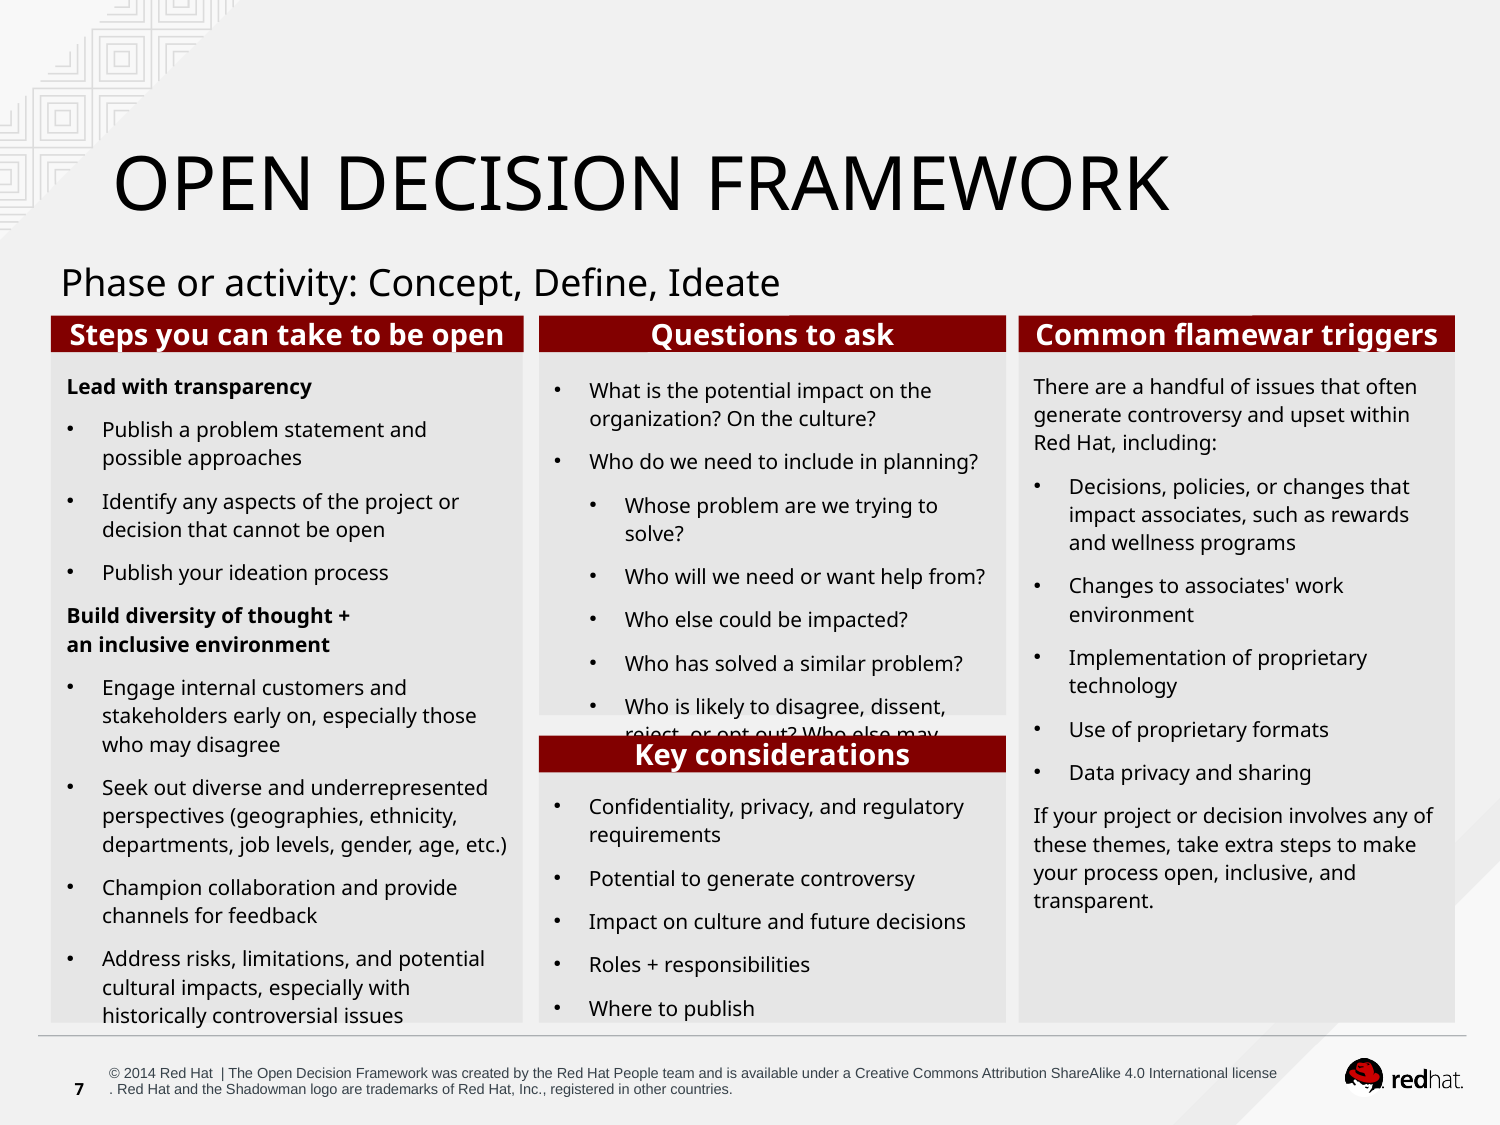

# OPEN DECISION FRAMEWORK
Phase or activity: Concept, Define, Ideate
Questions to ask
Common flamewar triggers
Steps you can take to be open
PHASE: IDEATION
Lead with transparency
Publish a problem statement and possible approaches
Identify any aspects of the project or decision that cannot be open
Publish your ideation process
Build diversity of thought +
an inclusive environment
Engage internal customers and stakeholders early on, especially those who may disagree
Seek out diverse and underrepresented perspectives (geographies, ethnicity, departments, job levels, gender, age, etc.)
Champion collaboration and provide channels for feedback
Address risks, limitations, and potential cultural impacts, especially with historically controversial issues
There are a handful of issues that often generate controversy and upset within Red Hat, including:
Decisions, policies, or changes that impact associates, such as rewards and wellness programs
Changes to associates' work environment
Implementation of proprietary technology
Use of proprietary formats
Data privacy and sharing
If your project or decision involves any of these themes, take extra steps to make your process open, inclusive, and transparent.
What is the potential impact on the organization? On the culture?
Who do we need to include in planning?
Whose problem are we trying to solve?
Who will we need or want help from?
Who else could be impacted?
Who has solved a similar problem?
Who is likely to disagree, dissent, reject, or opt out? Who else may care?
Key considerations
Confidentiality, privacy, and regulatory requirements
Potential to generate controversy
Impact on culture and future decisions
Roles + responsibilities
Where to publish
INSERT DESIGNATOR, IF NEEDED
7